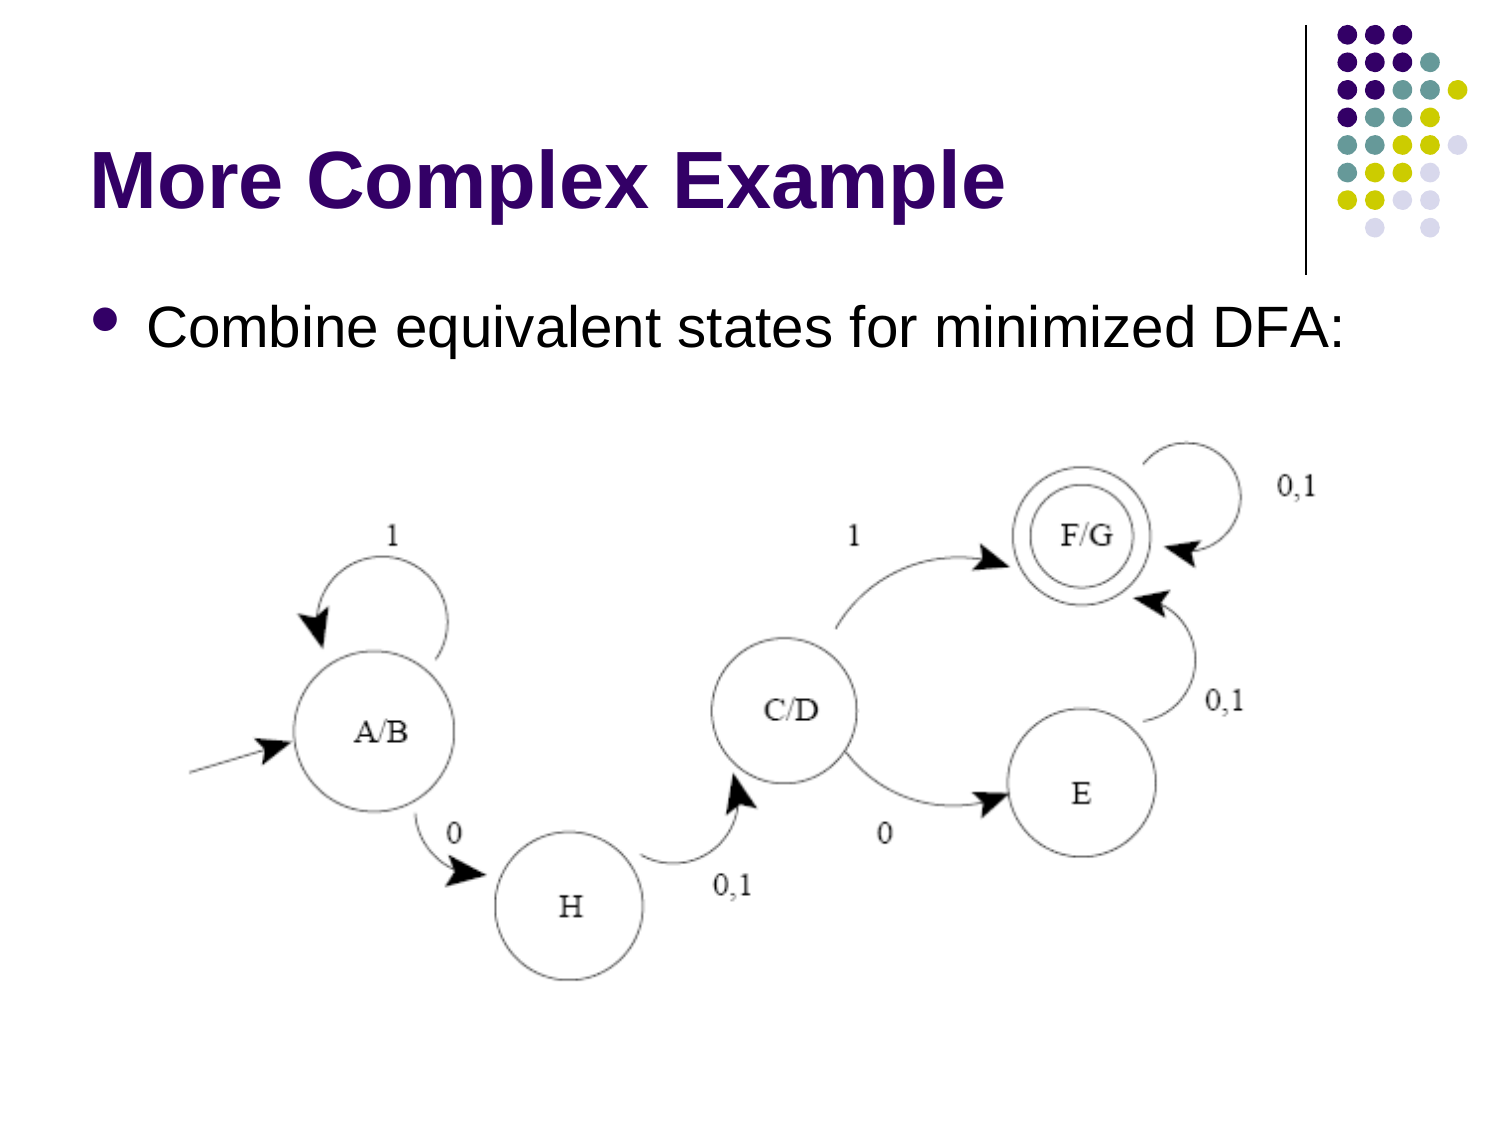

# More Complex Example
Combine equivalent states for minimized DFA: